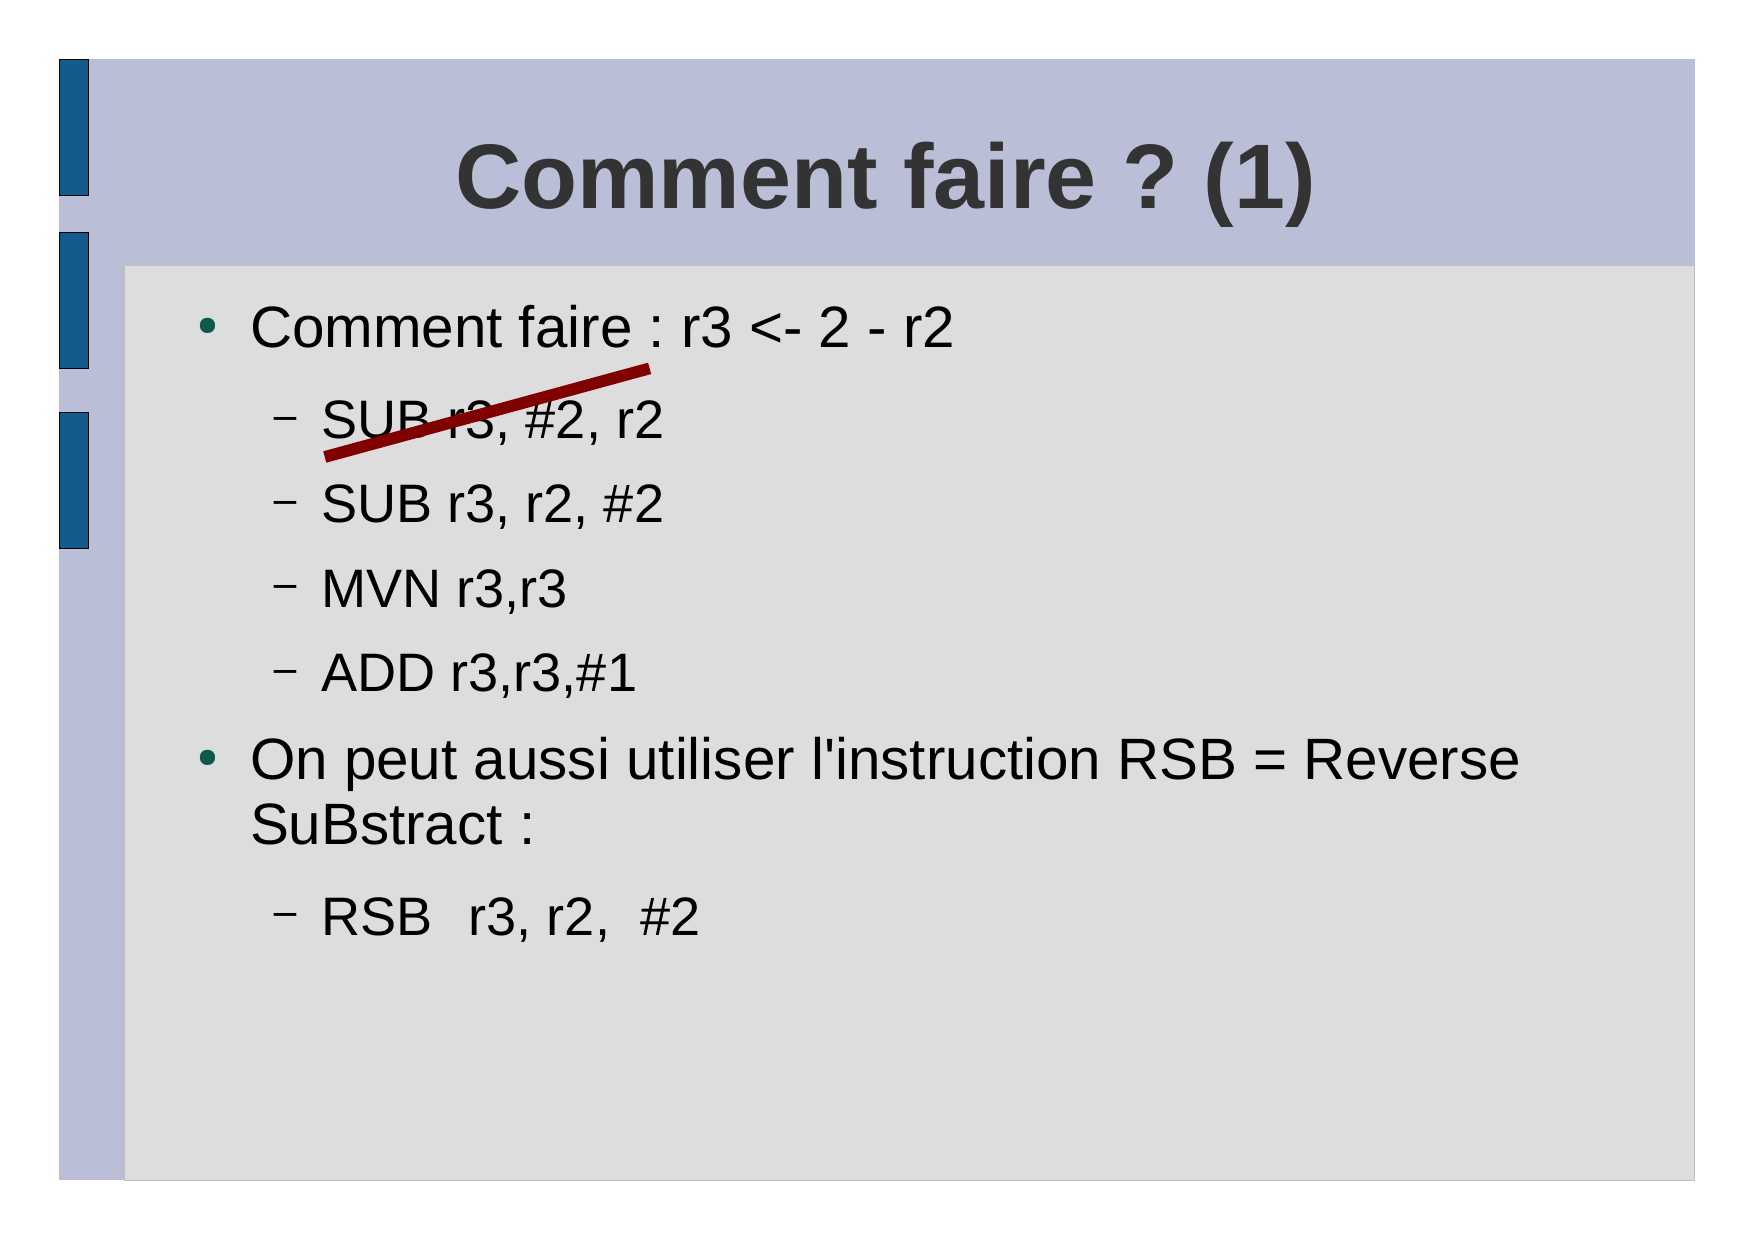

# Comment faire ? (1)
Comment faire : r3 <- 2 - r2
SUB r3, #2, r2
SUB r3, r2, #2
MVN r3,r3
ADD r3,r3,#1
On peut aussi utiliser l'instruction RSB = Reverse SuBstract :
RSB	r3, r2, #2